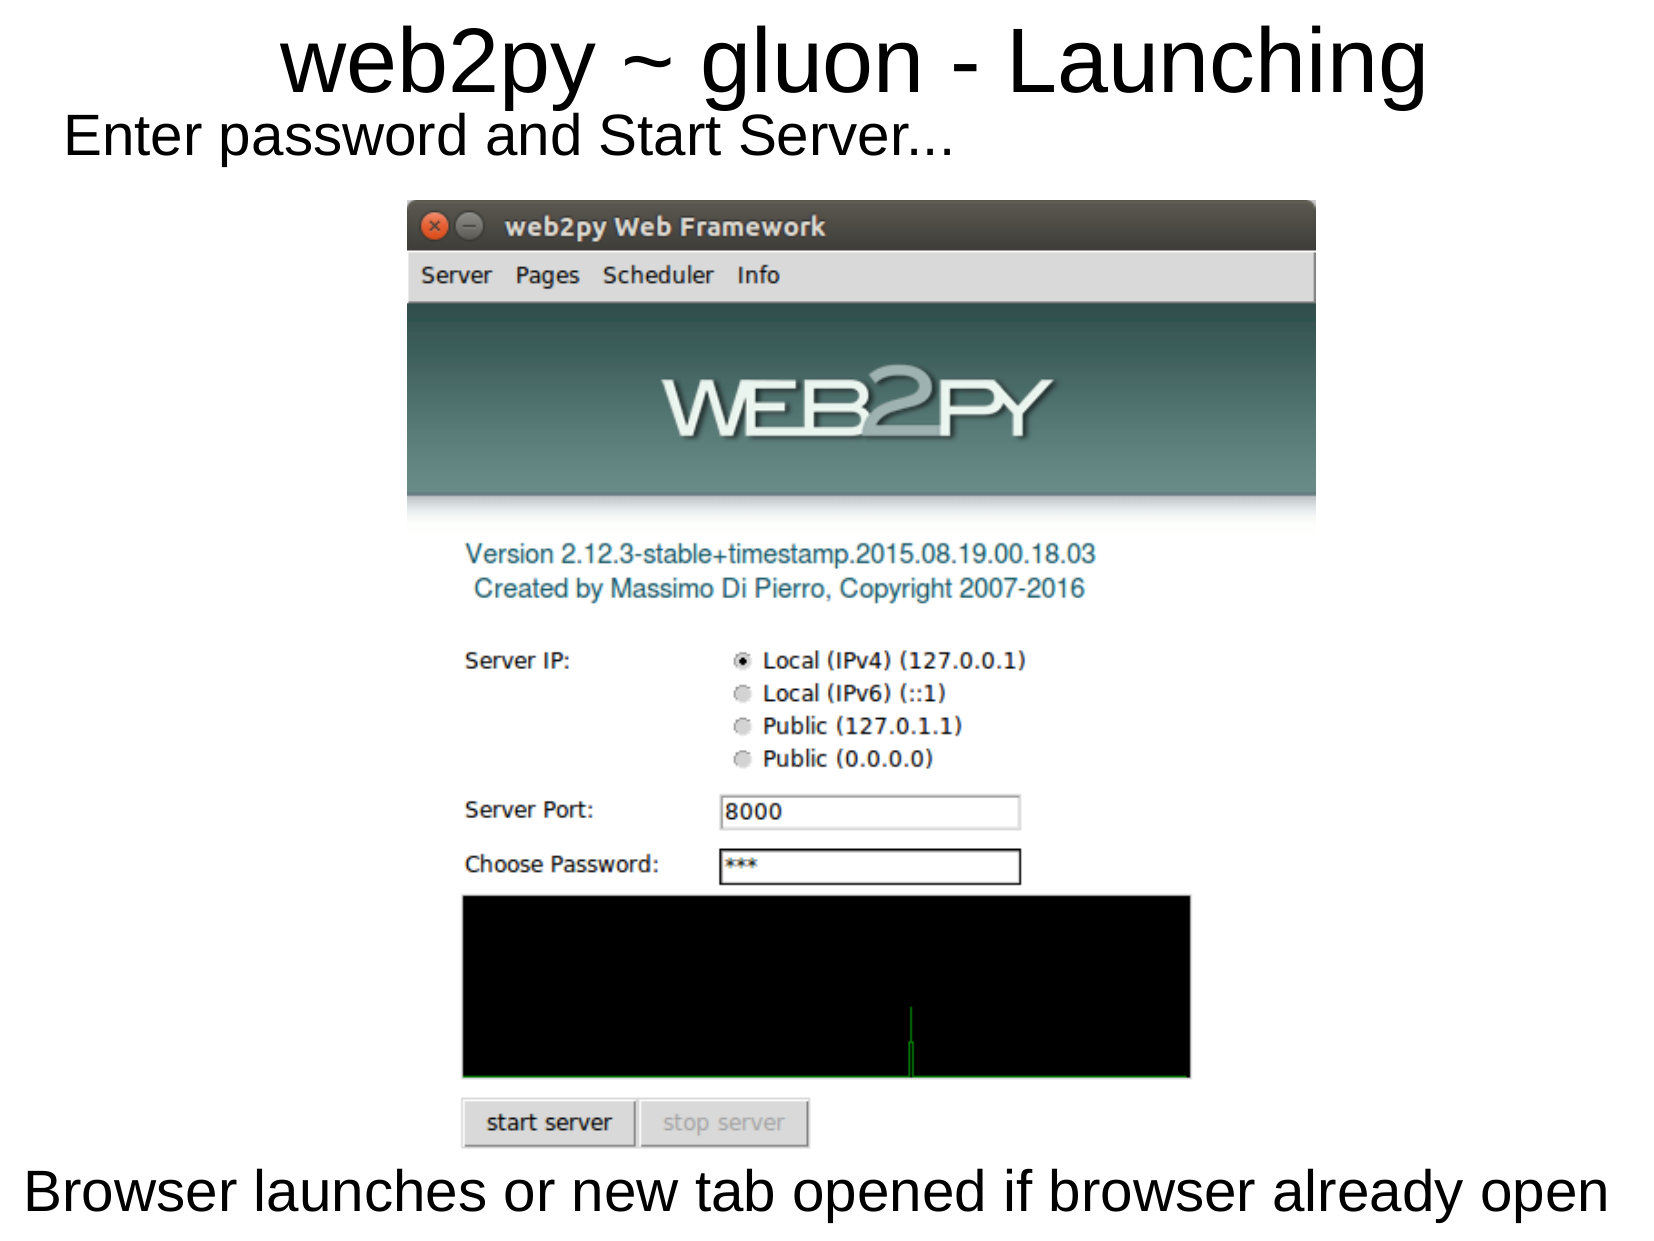

# web2py ~ gluon - Launching
Enter password and Start Server...
Browser launches or new tab opened if browser already open